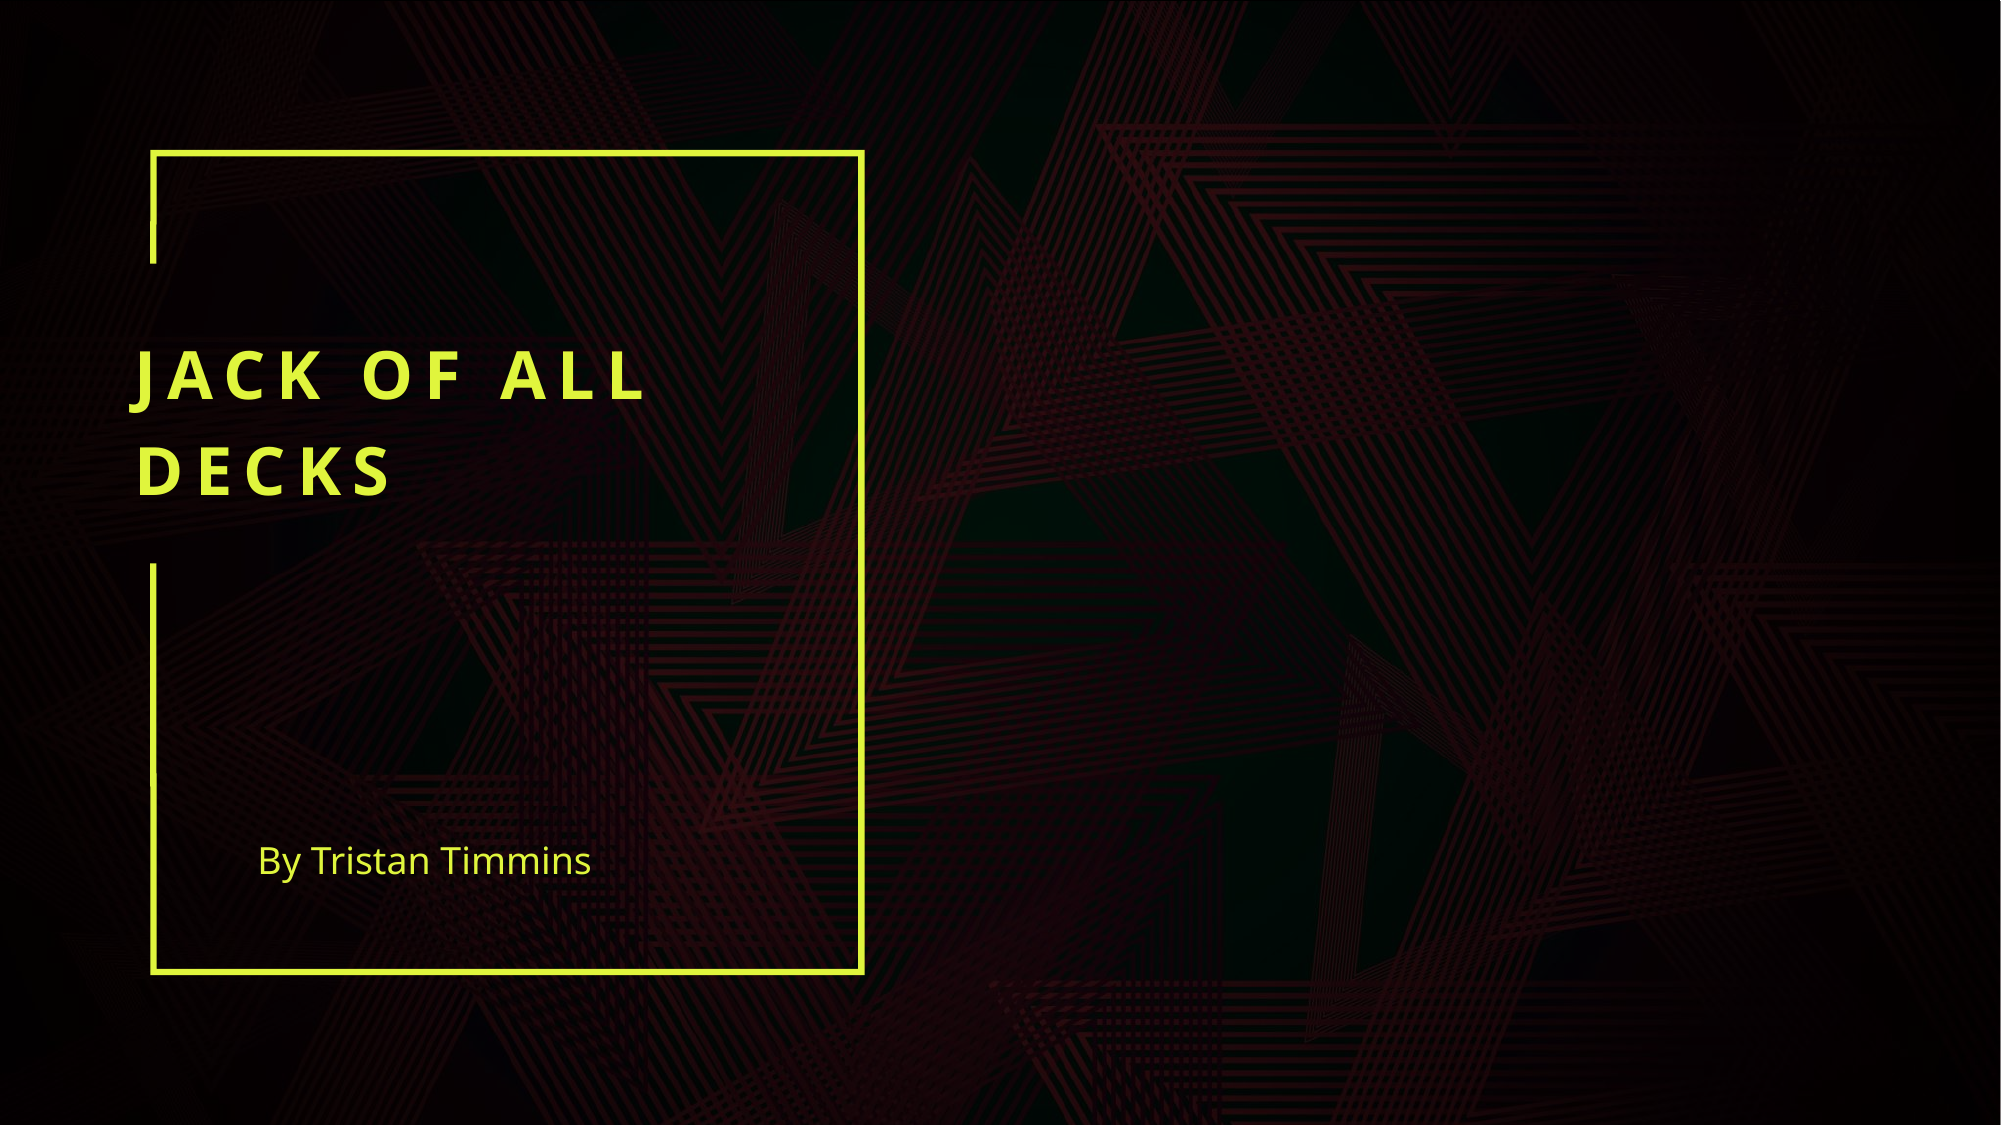

Jack of All Decks
# By Tristan Timmins